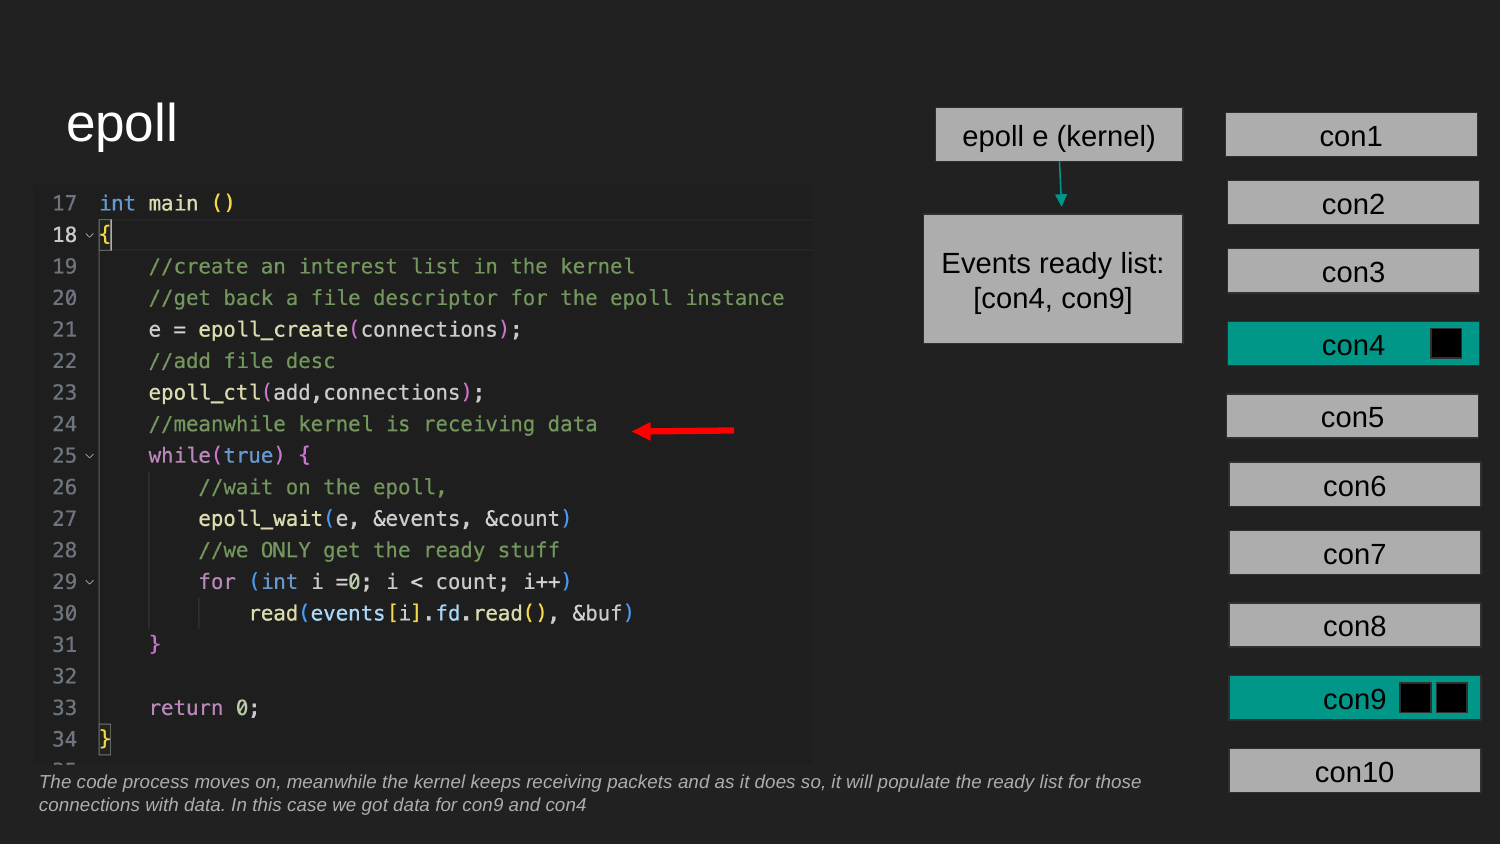

# epoll
epoll e (kernel)
con1
con2
Events ready list:
[con4, con9]
con3
con4
con5
con6
con7
con8
con9
con10
The code process moves on, meanwhile the kernel keeps receiving packets and as it does so, it will populate the ready list for those connections with data. In this case we got data for con9 and con4